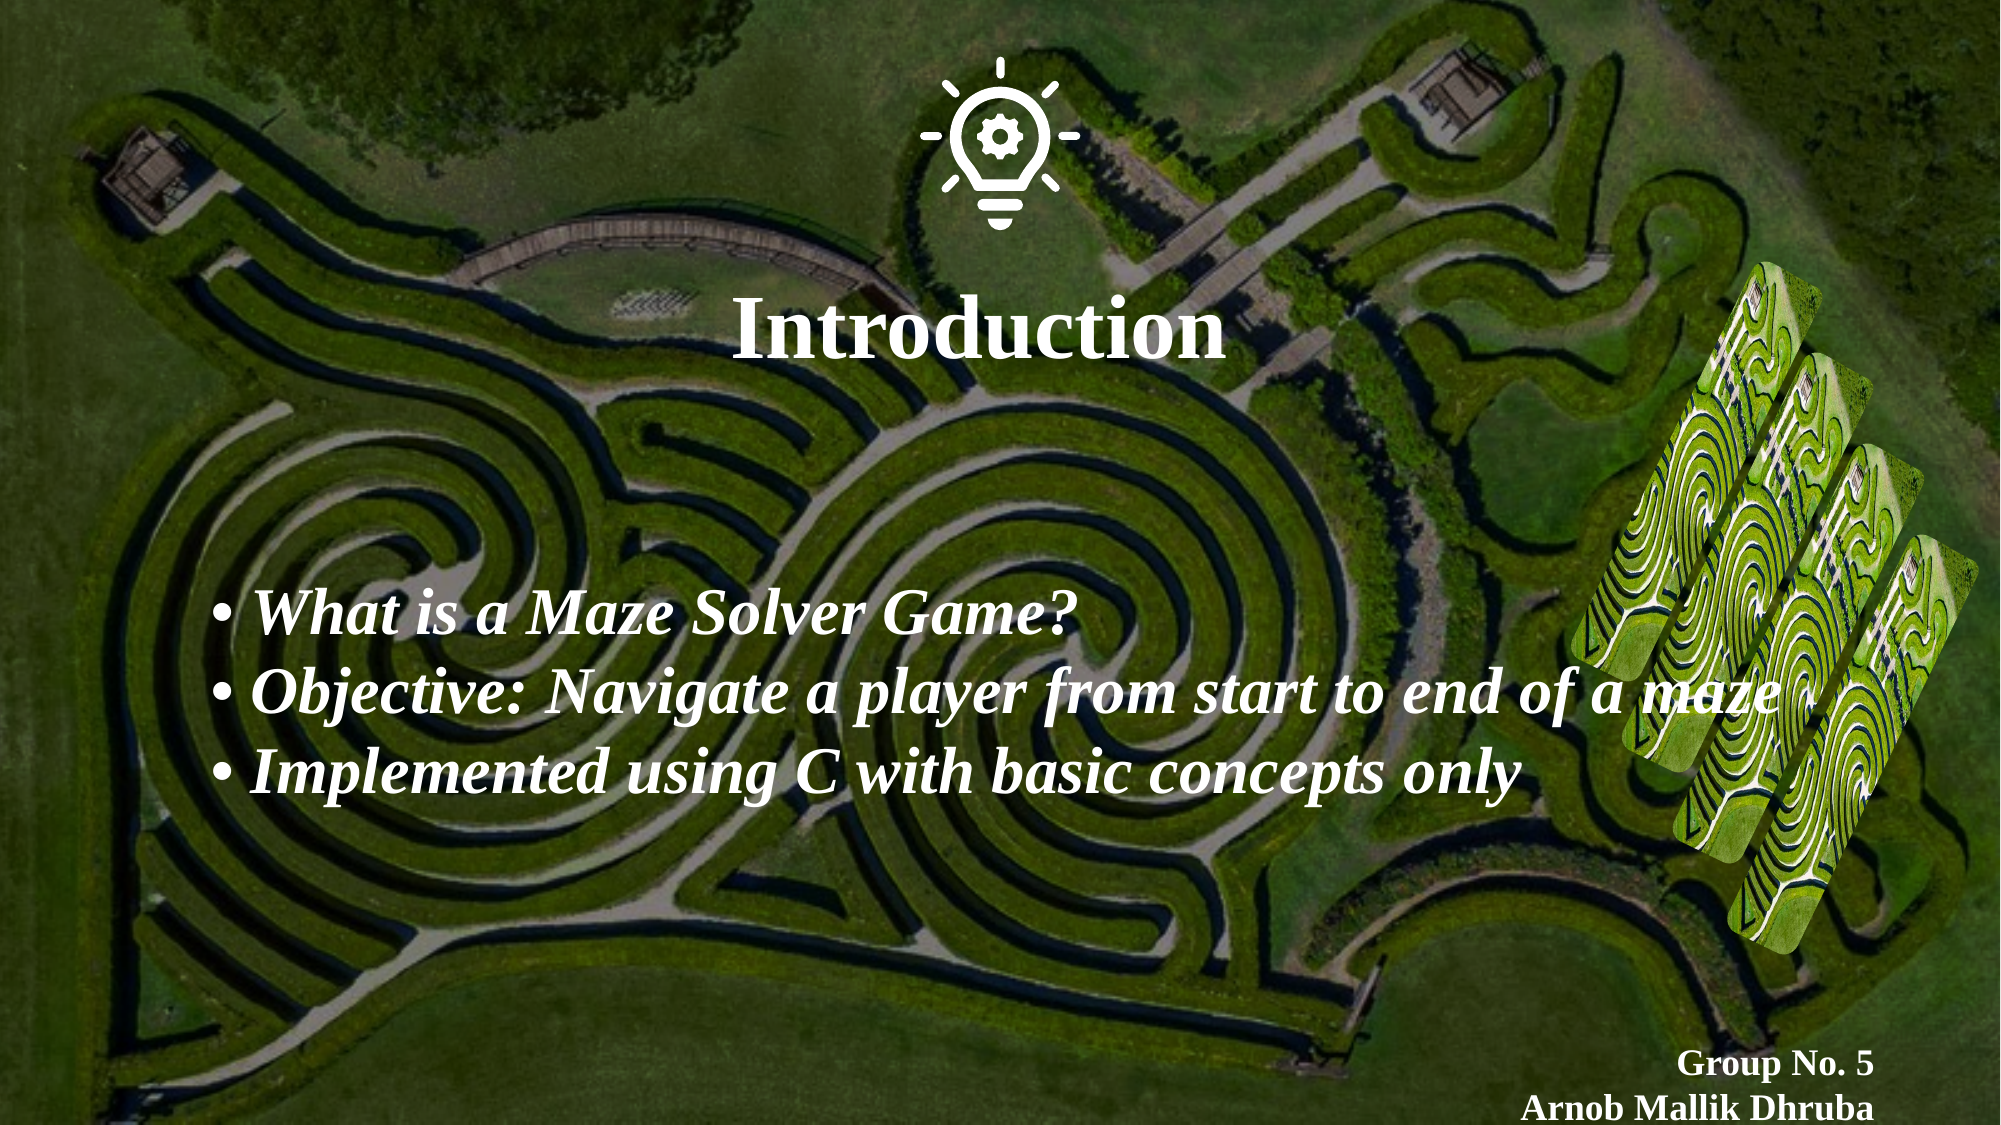

Introduction
• What is a Maze Solver Game?
• Objective: Navigate a player from start to end of a maze
• Implemented using C with basic concepts only
Group No. 5
Arnob Mallik Dhruba